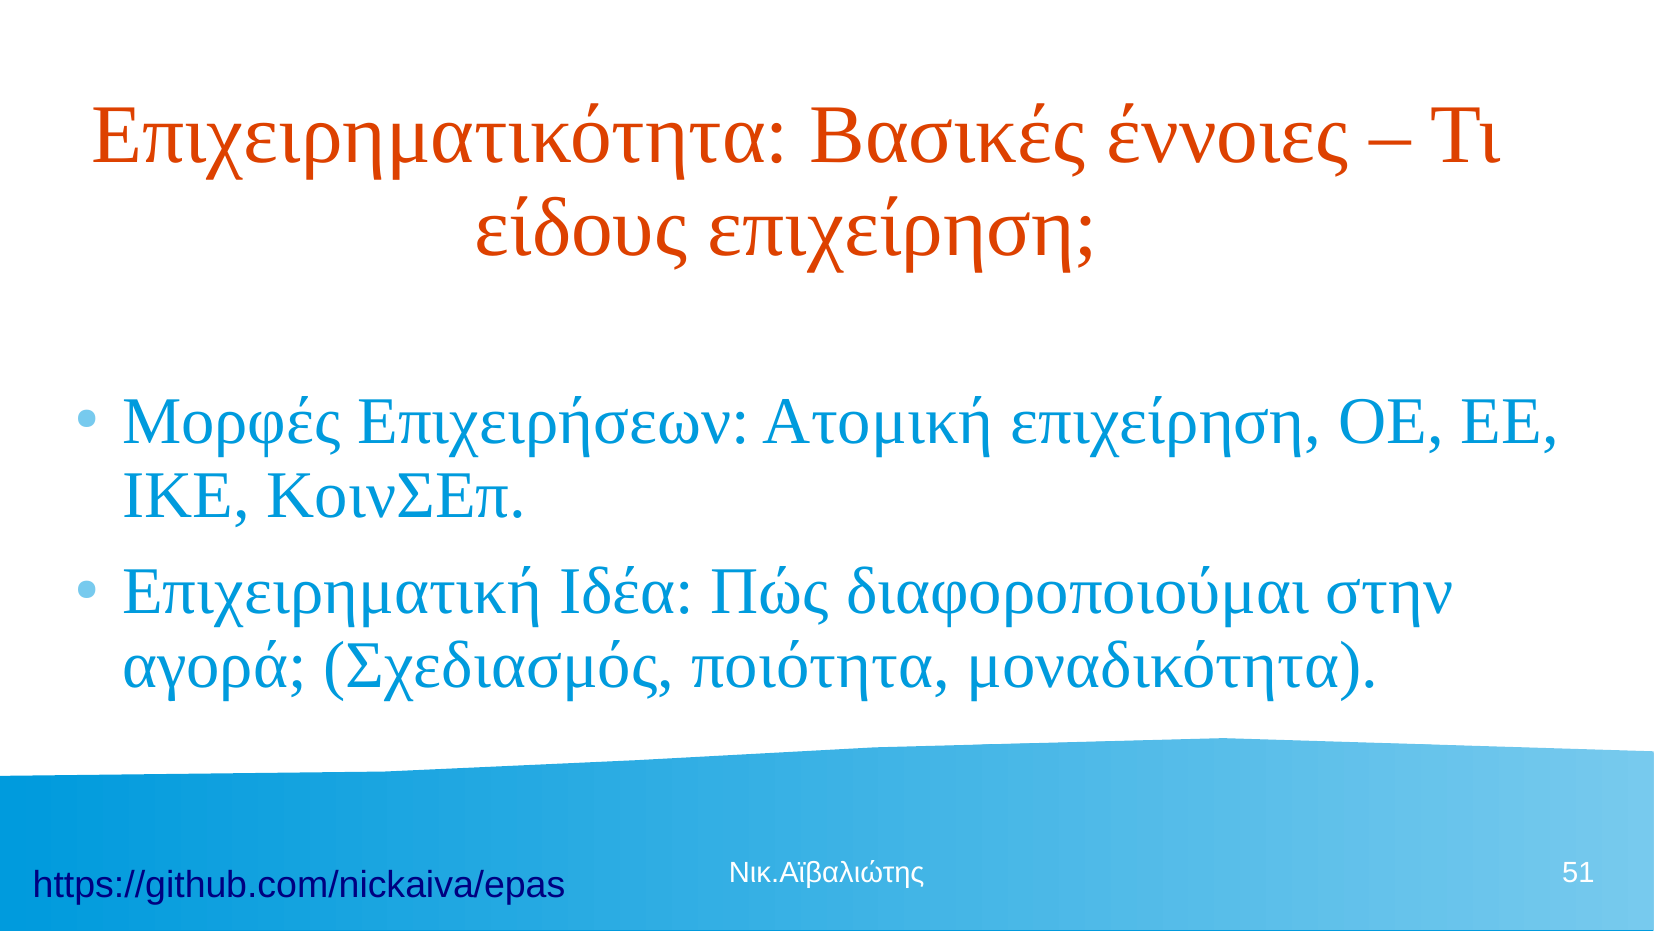

# Επιχειρηματικότητα: Βασικές έννοιες – Τι είδους επιχείρηση;
Μορφές Επιχειρήσεων: Ατομική επιχείρηση, ΟΕ, ΕΕ, ΙΚΕ, ΚοινΣΕπ.
Επιχειρηματική Ιδέα: Πώς διαφοροποιούμαι στην αγορά; (Σχεδιασμός, ποιότητα, μοναδικότητα).
Νικ.Αϊβαλιώτης
51